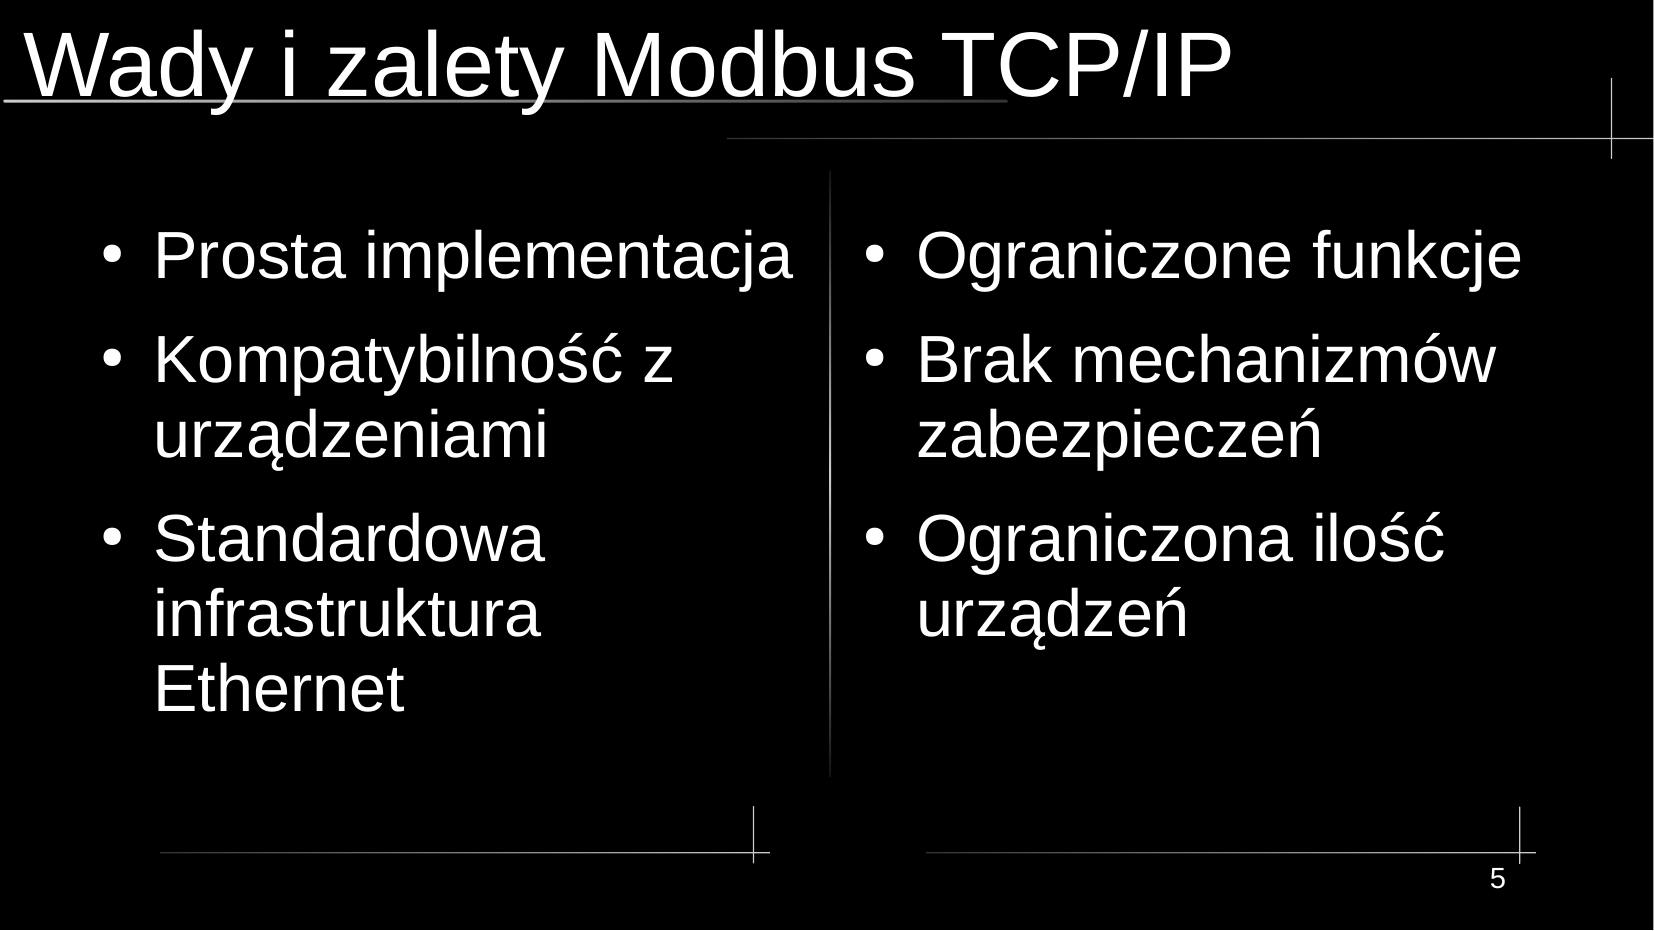

# Wady i zalety Modbus TCP/IP
Prosta implementacja
Kompatybilność z urządzeniami
Standardowa infrastruktura Ethernet
Ograniczone funkcje
Brak mechanizmów zabezpieczeń
Ograniczona ilość urządzeń
5